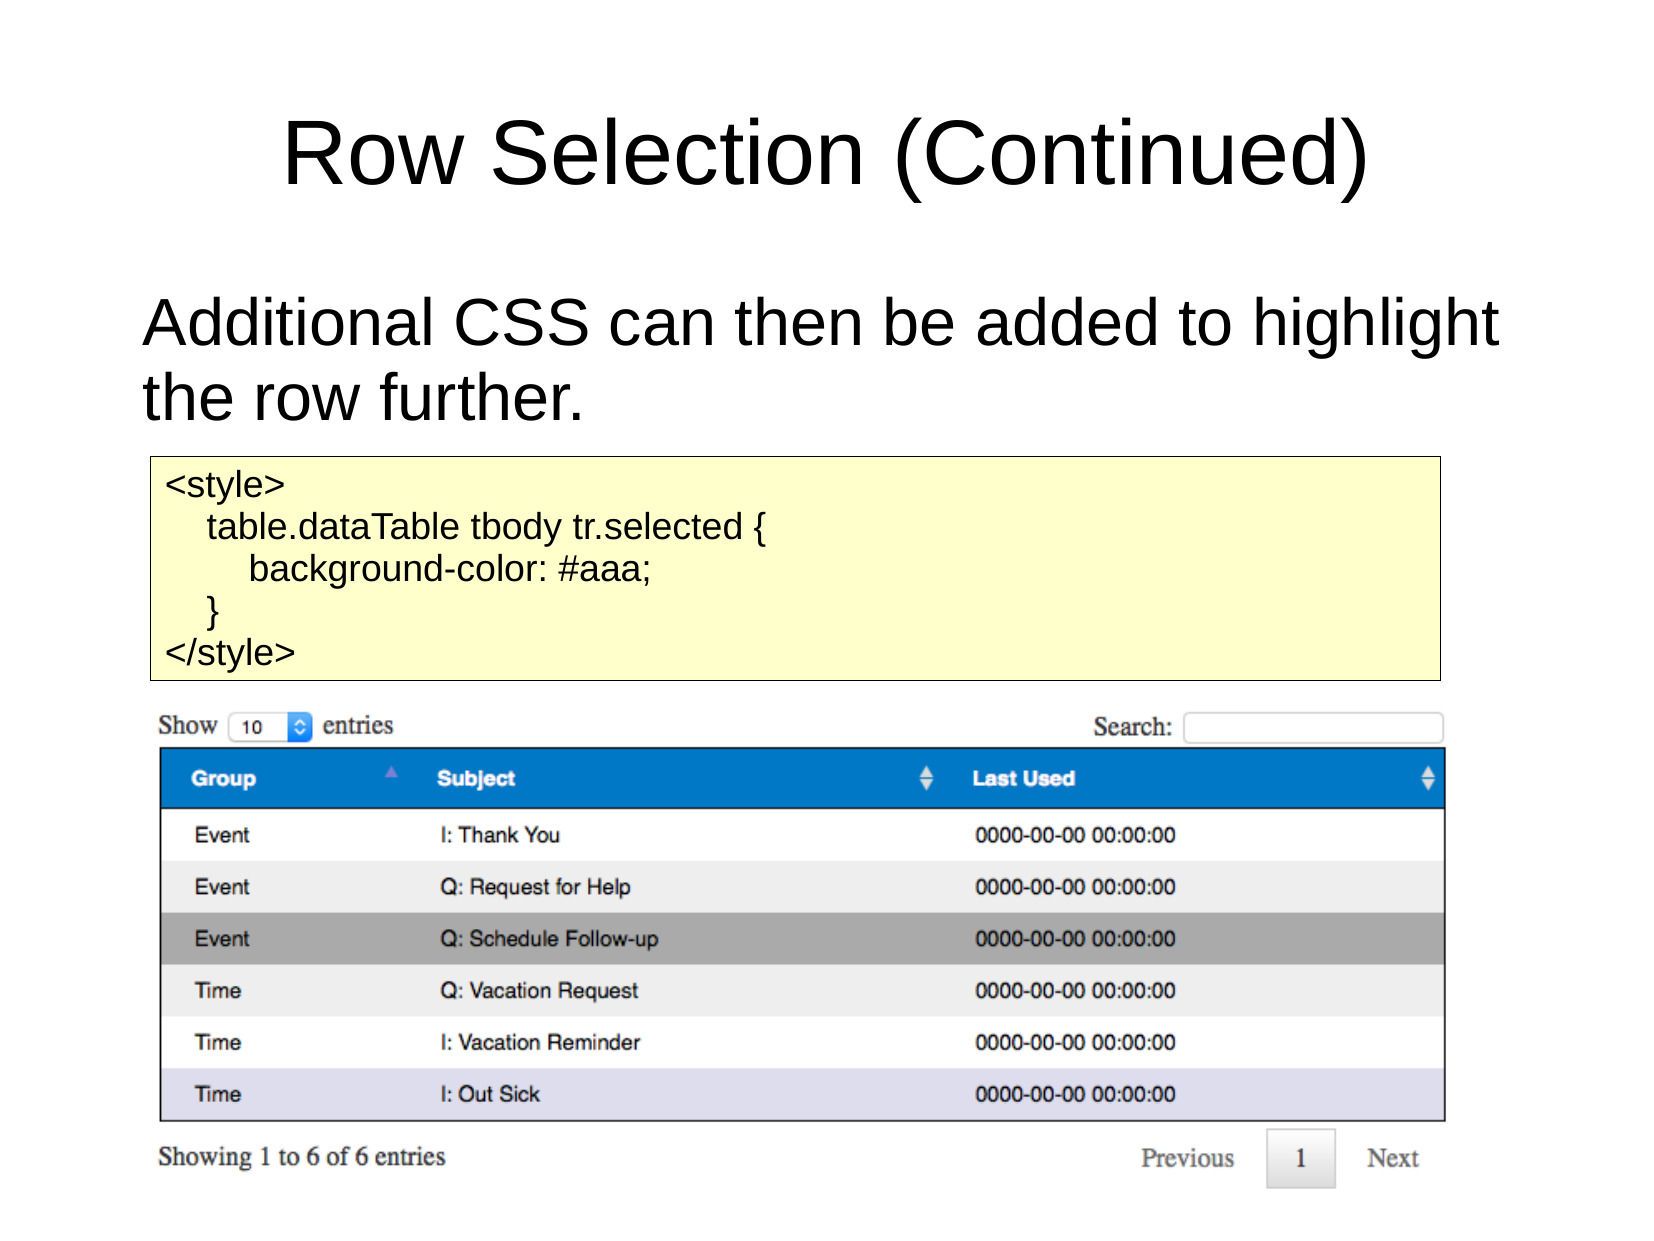

# Row Selection (Continued)
Additional CSS can then be added to highlight the row further.
<style>
 table.dataTable tbody tr.selected {
 background-color: #aaa;
 }
</style>